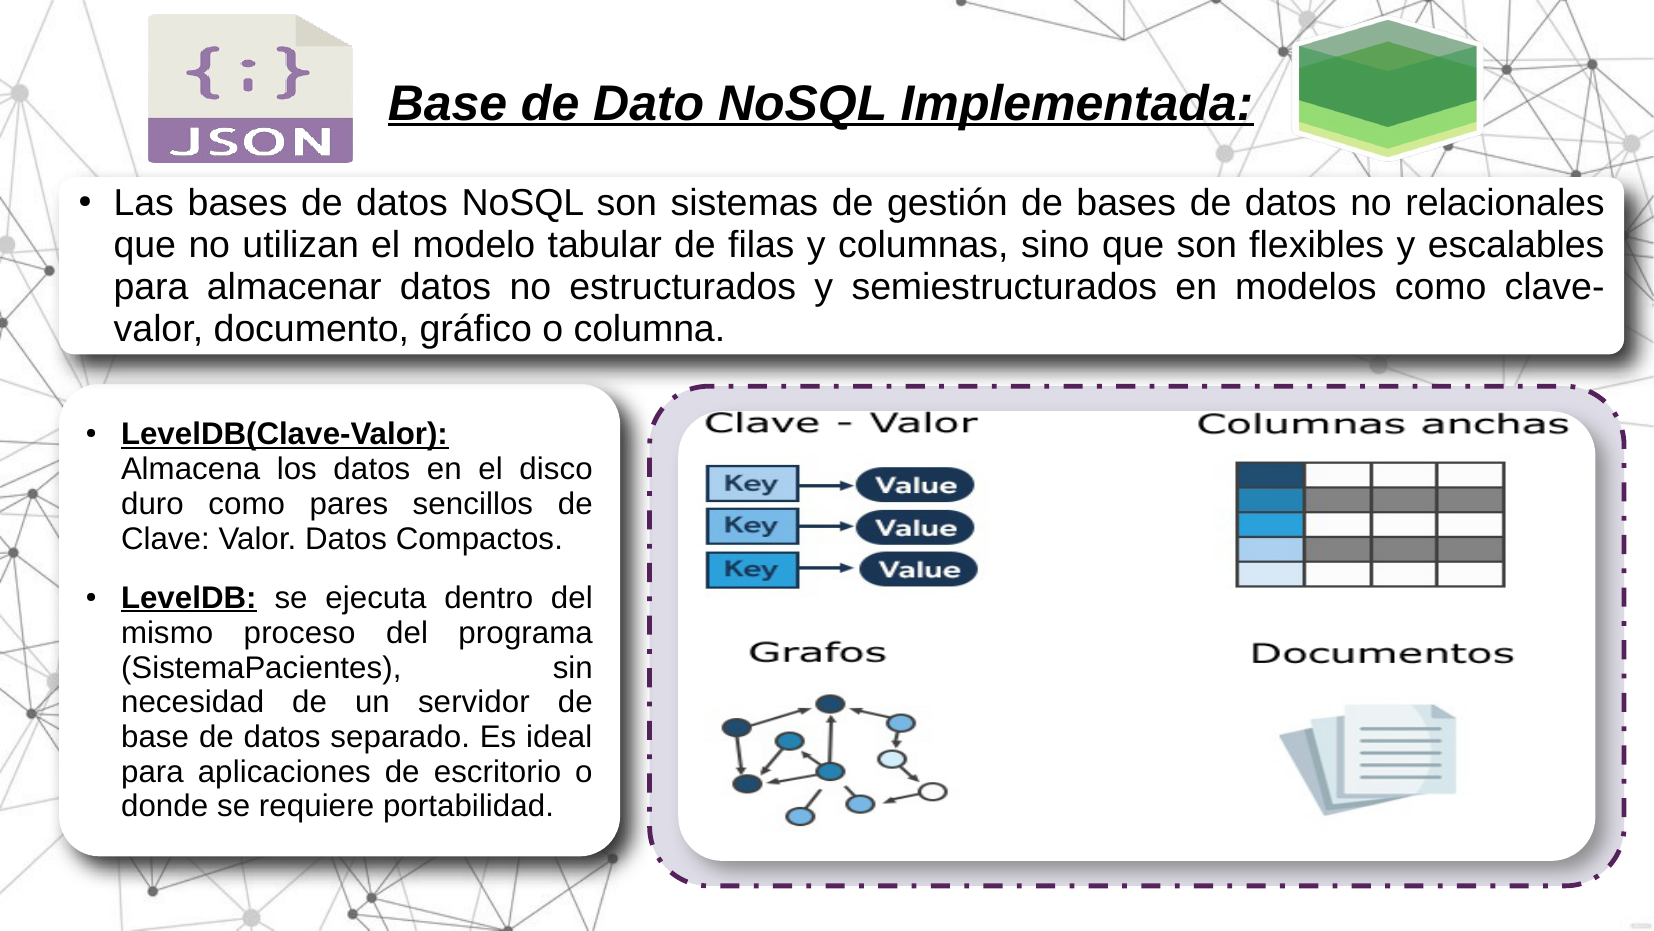

# Base de Dato NoSQL Implementada:
Las bases de datos NoSQL son sistemas de gestión de bases de datos no relacionales que no utilizan el modelo tabular de filas y columnas, sino que son flexibles y escalables para almacenar datos no estructurados y semiestructurados en modelos como clave-valor, documento, gráfico o columna.
LevelDB(Clave-Valor): Almacena los datos en el disco duro como pares sencillos de Clave: Valor. Datos Compactos.
LevelDB: se ejecuta dentro del mismo proceso del programa (SistemaPacientes), sin necesidad de un servidor de base de datos separado. Es ideal para aplicaciones de escritorio o donde se requiere portabilidad.